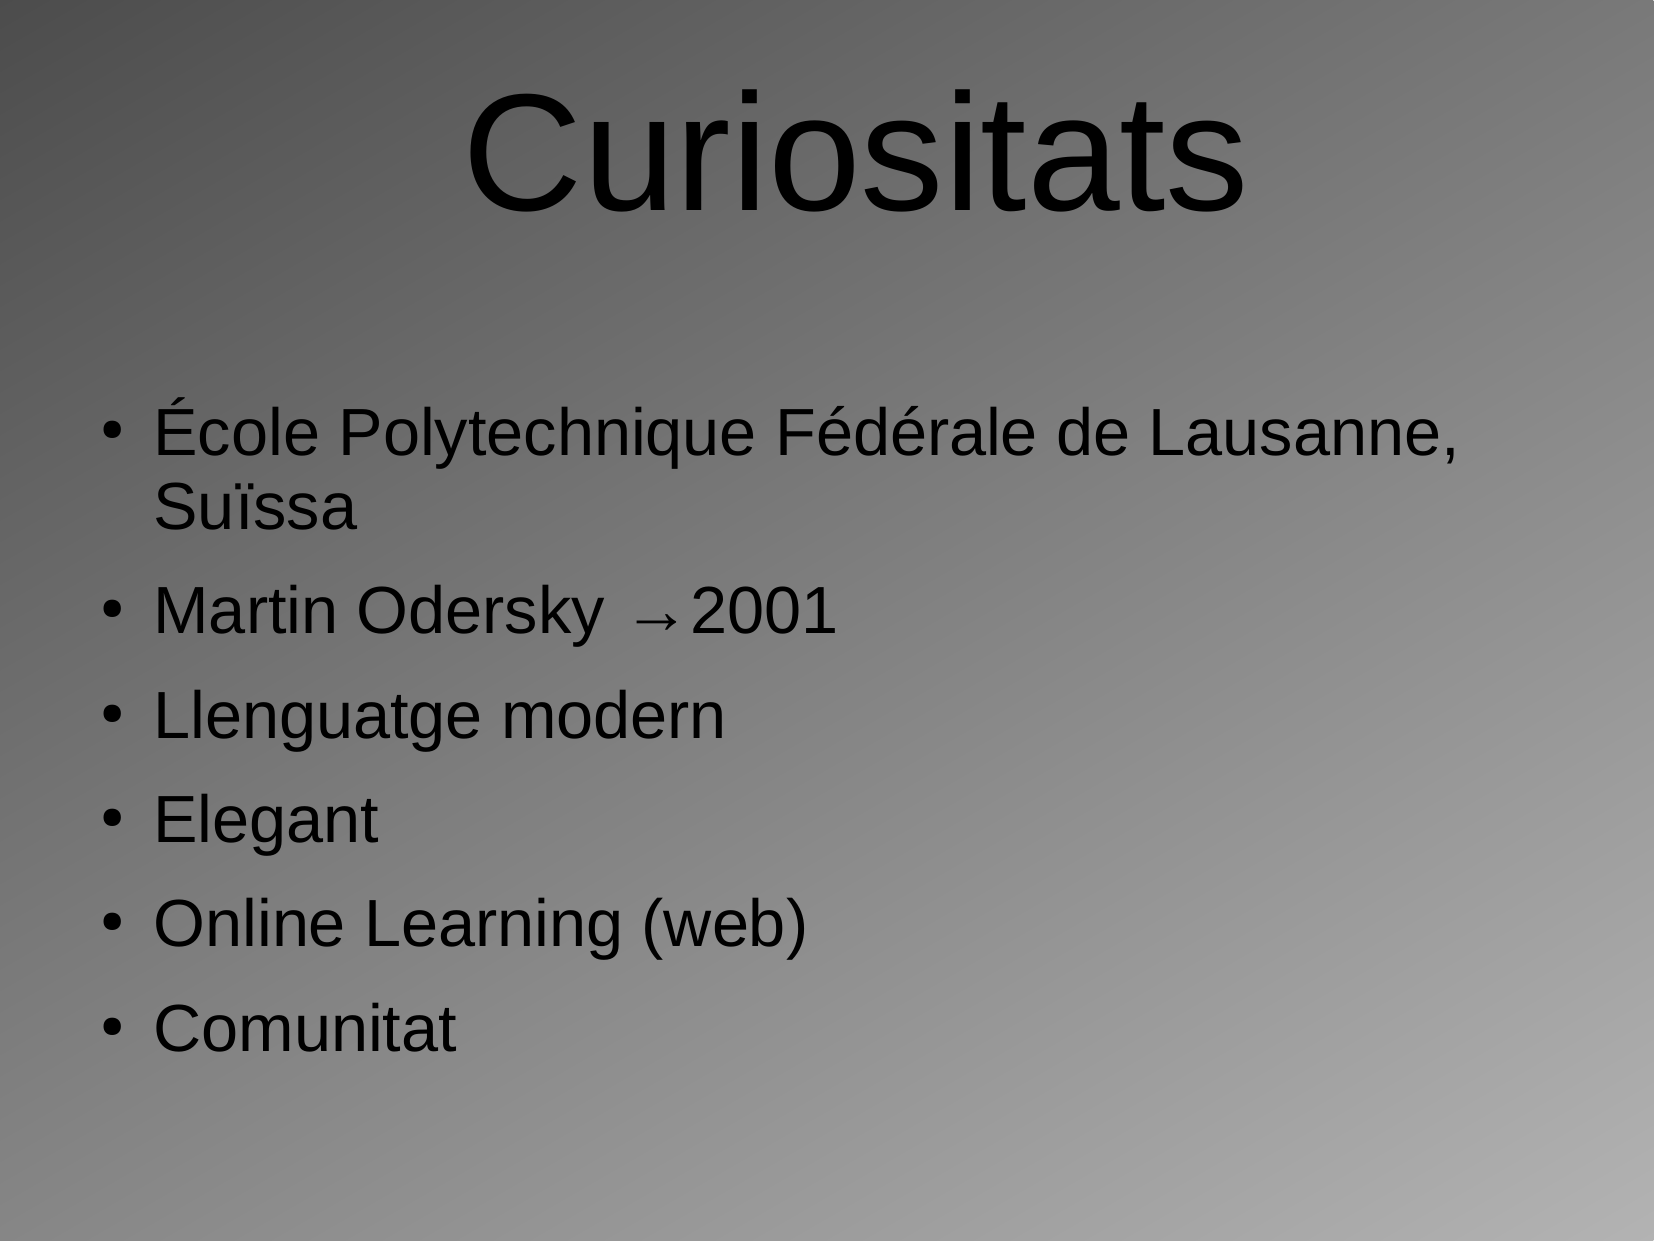

# Curiositats
École Polytechnique Fédérale de Lausanne, Suïssa
Martin Odersky →2001
Llenguatge modern
Elegant
Online Learning (web)
Comunitat